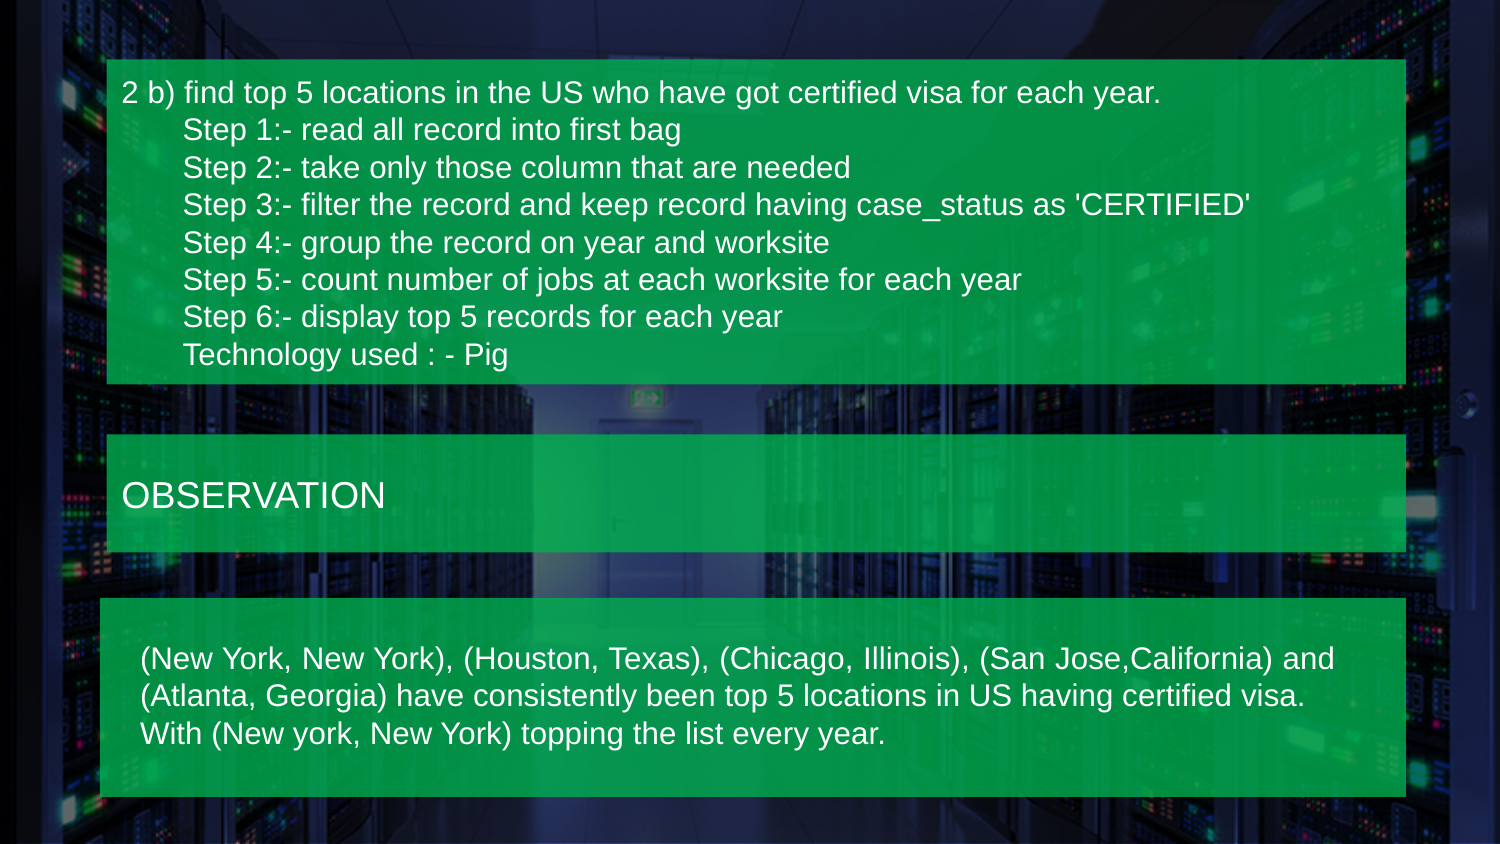

2 b) find top 5 locations in the US who have got certified visa for each year.
 Step 1:- read all record into first bag
 Step 2:- take only those column that are needed
 Step 3:- filter the record and keep record having case_status as 'CERTIFIED'
 Step 4:- group the record on year and worksite
 Step 5:- count number of jobs at each worksite for each year
 Step 6:- display top 5 records for each year
 Technology used : - Pig
OBSERVATION
(New York, New York), (Houston, Texas), (Chicago, Illinois), (San Jose,California) and (Atlanta, Georgia) have consistently been top 5 locations in US having certified visa.
With (New york, New York) topping the list every year.